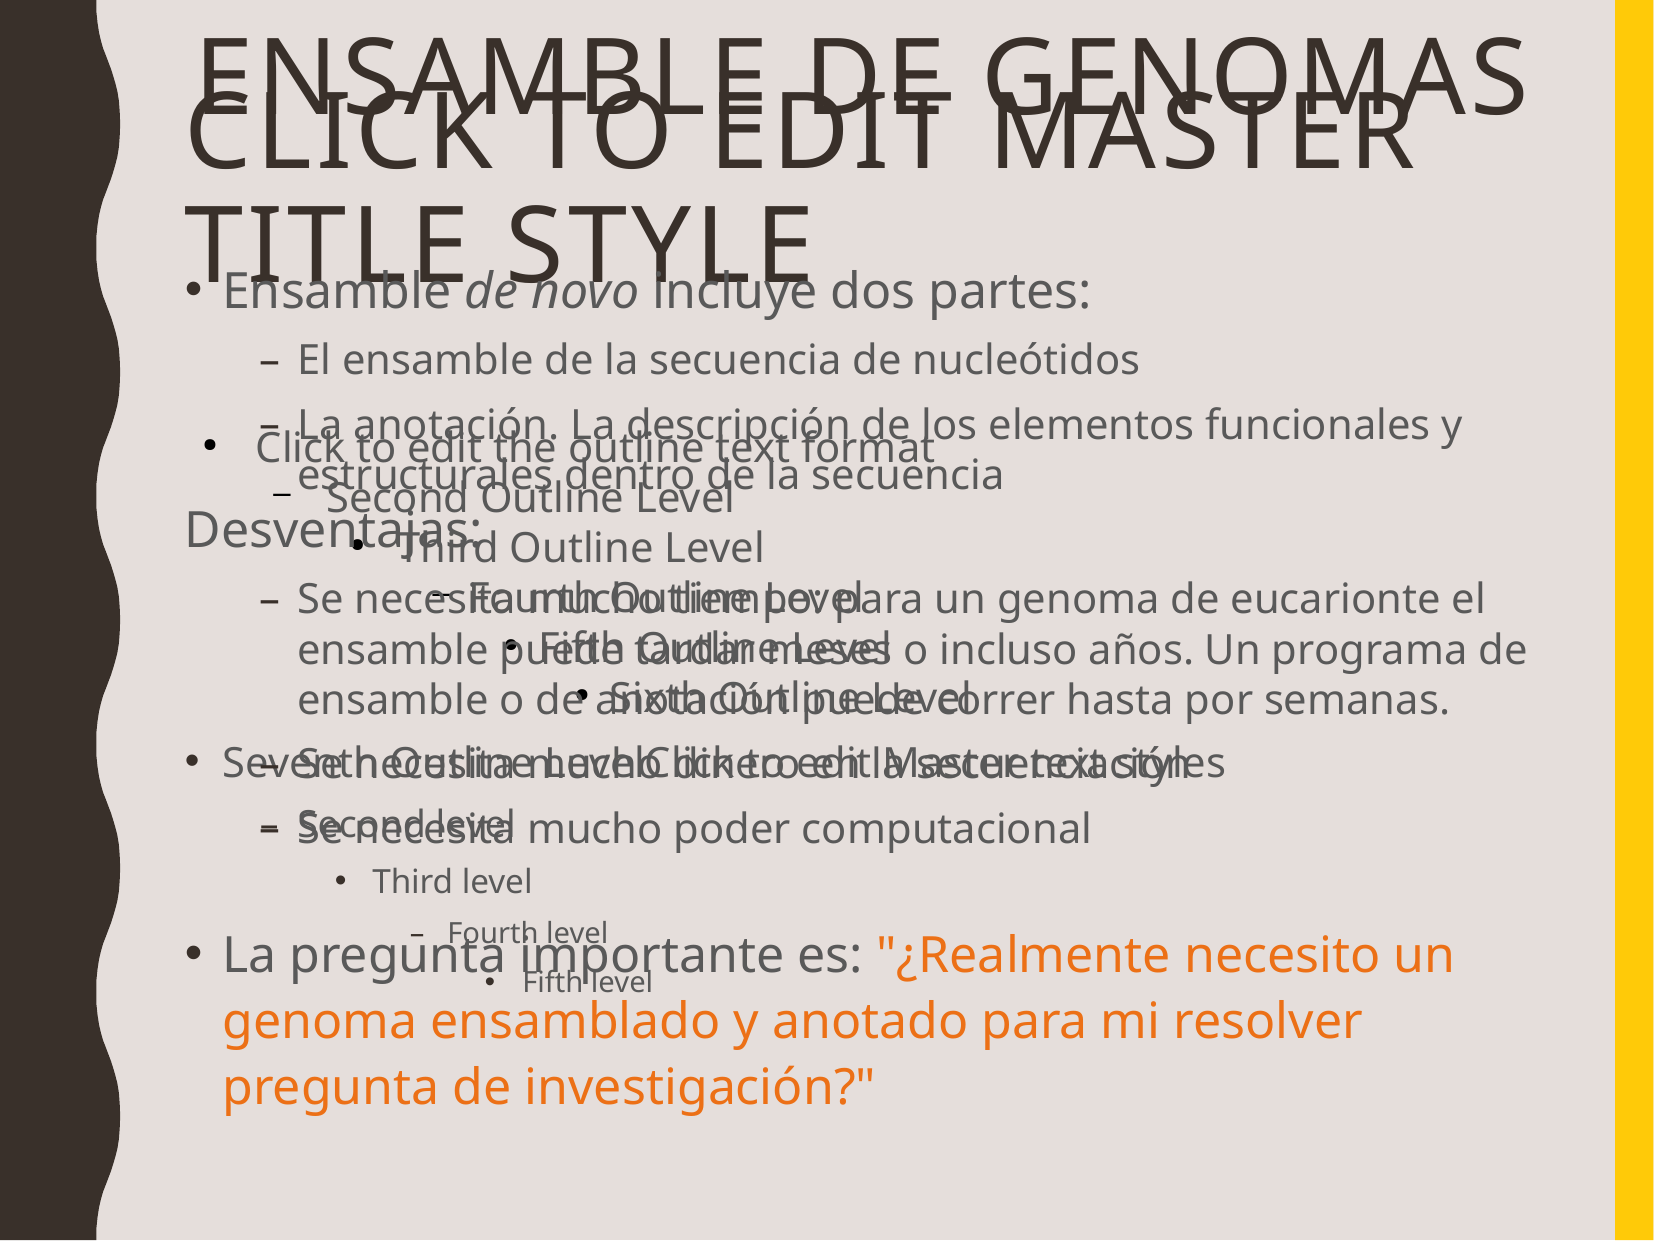

# Ensamble de genomas
Ensamble de novo incluye dos partes:
El ensamble de la secuencia de nucleótidos
La anotación. La descripción de los elementos funcionales y estructurales dentro de la secuencia
Desventajas:
Se necesita mucho tiempo: para un genoma de eucarionte el ensamble puede tardar meses o incluso años. Un programa de ensamble o de anotación puede correr hasta por semanas.
Se necesita mucho dinero en la secuenciación
Se necesita mucho poder computacional
La pregunta importante es: "¿Realmente necesito un genoma ensamblado y anotado para mi resolver pregunta de investigación?"